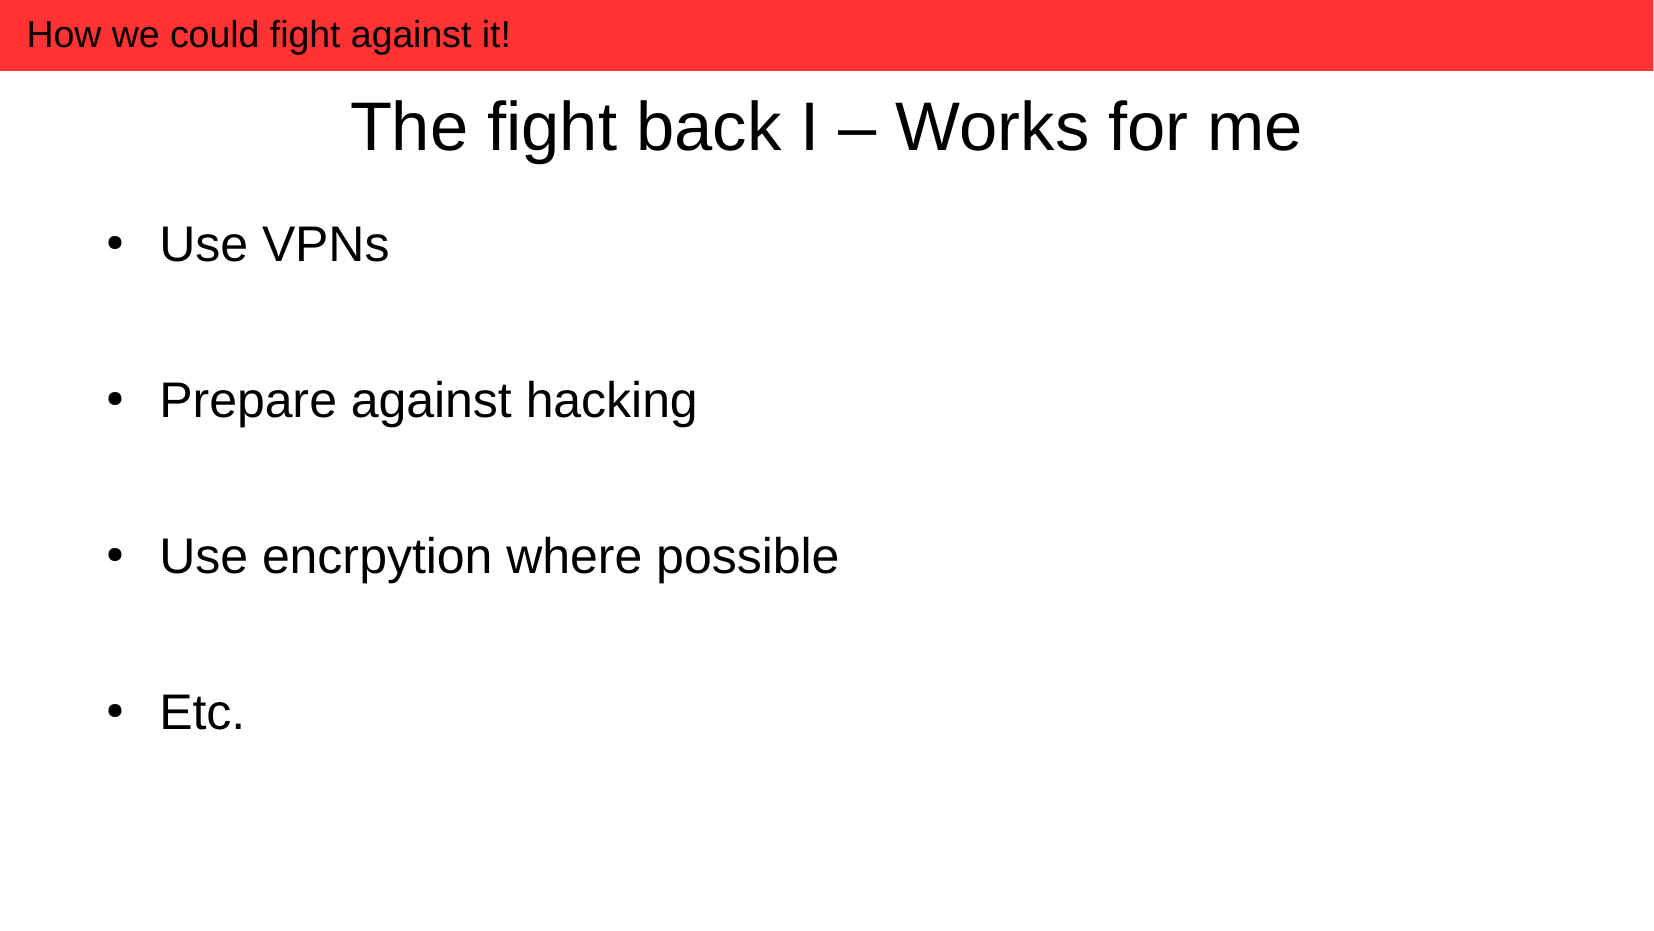

How we could fight against it!
# The fight back I – Works for me
Use VPNs
Prepare against hacking
Use encrpytion where possible
Etc.